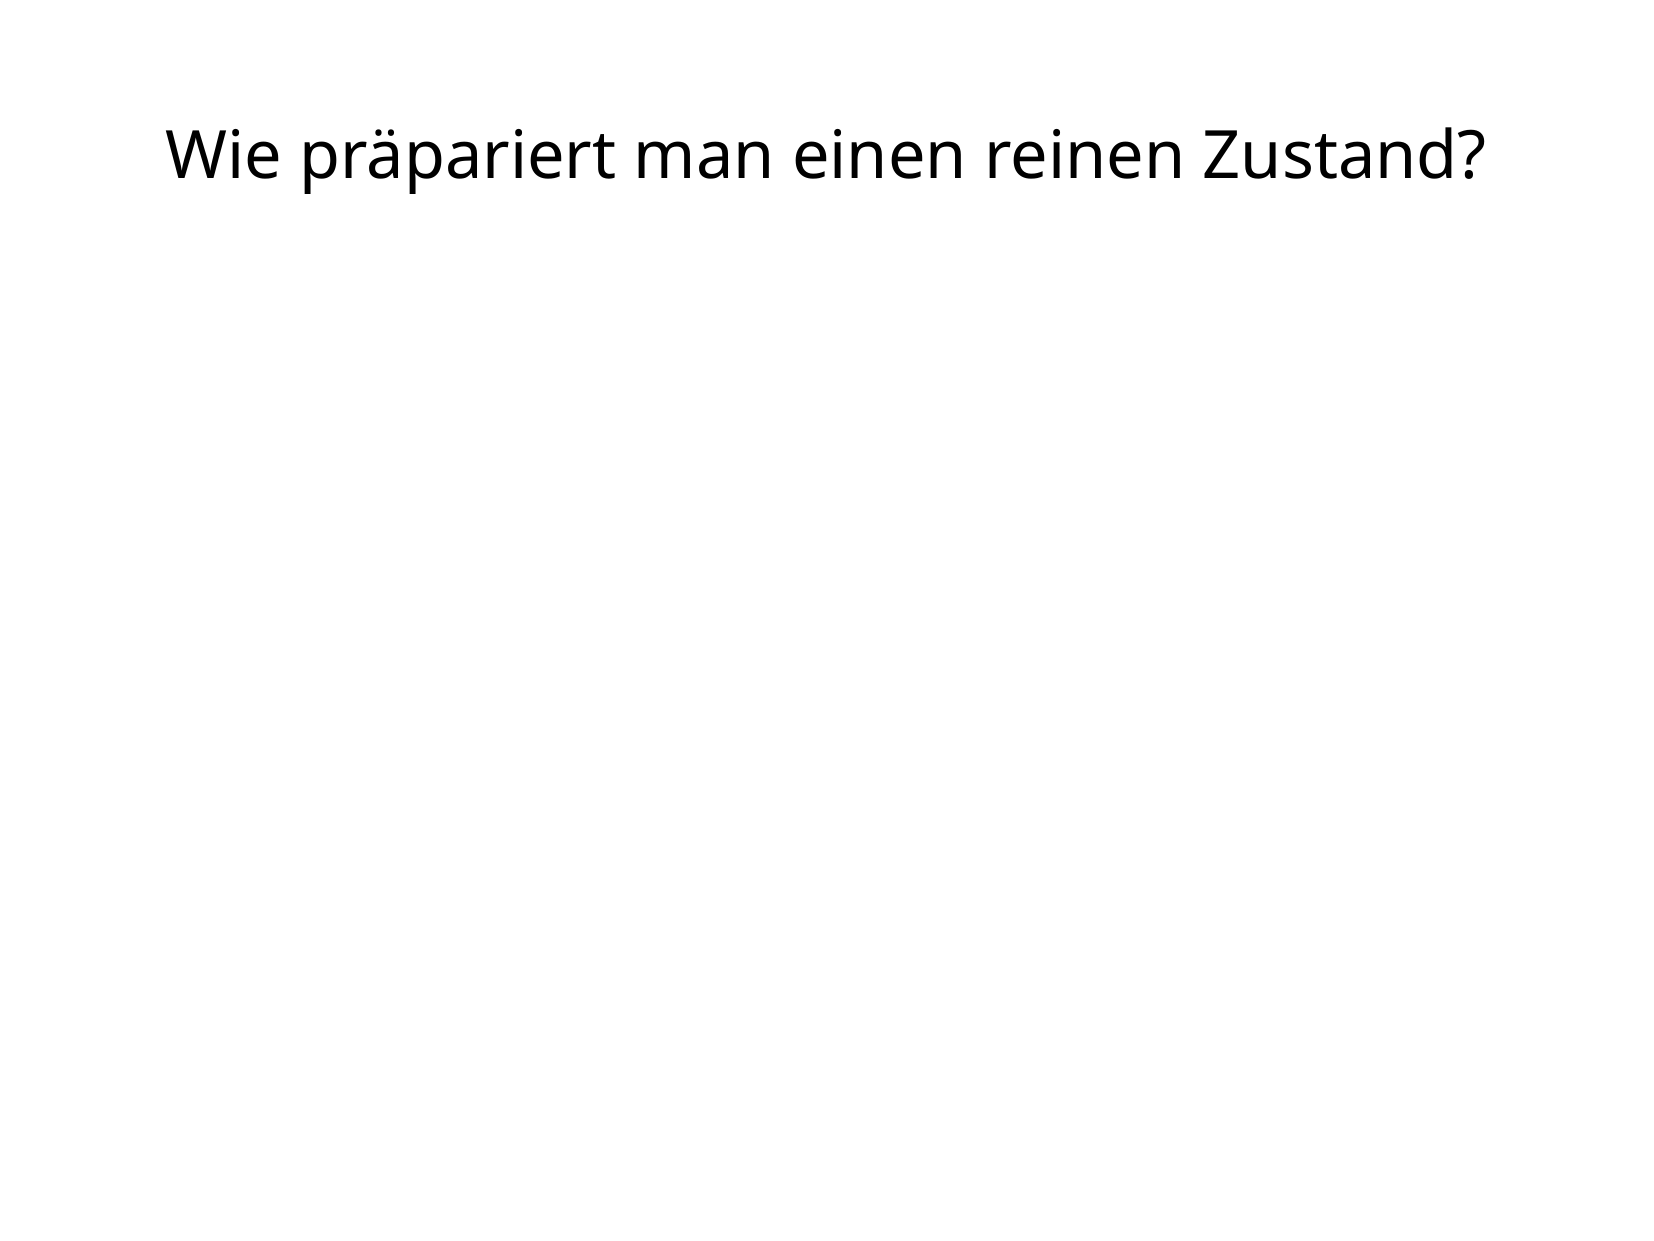

# Wie präpariert man einen reinen Zustand?